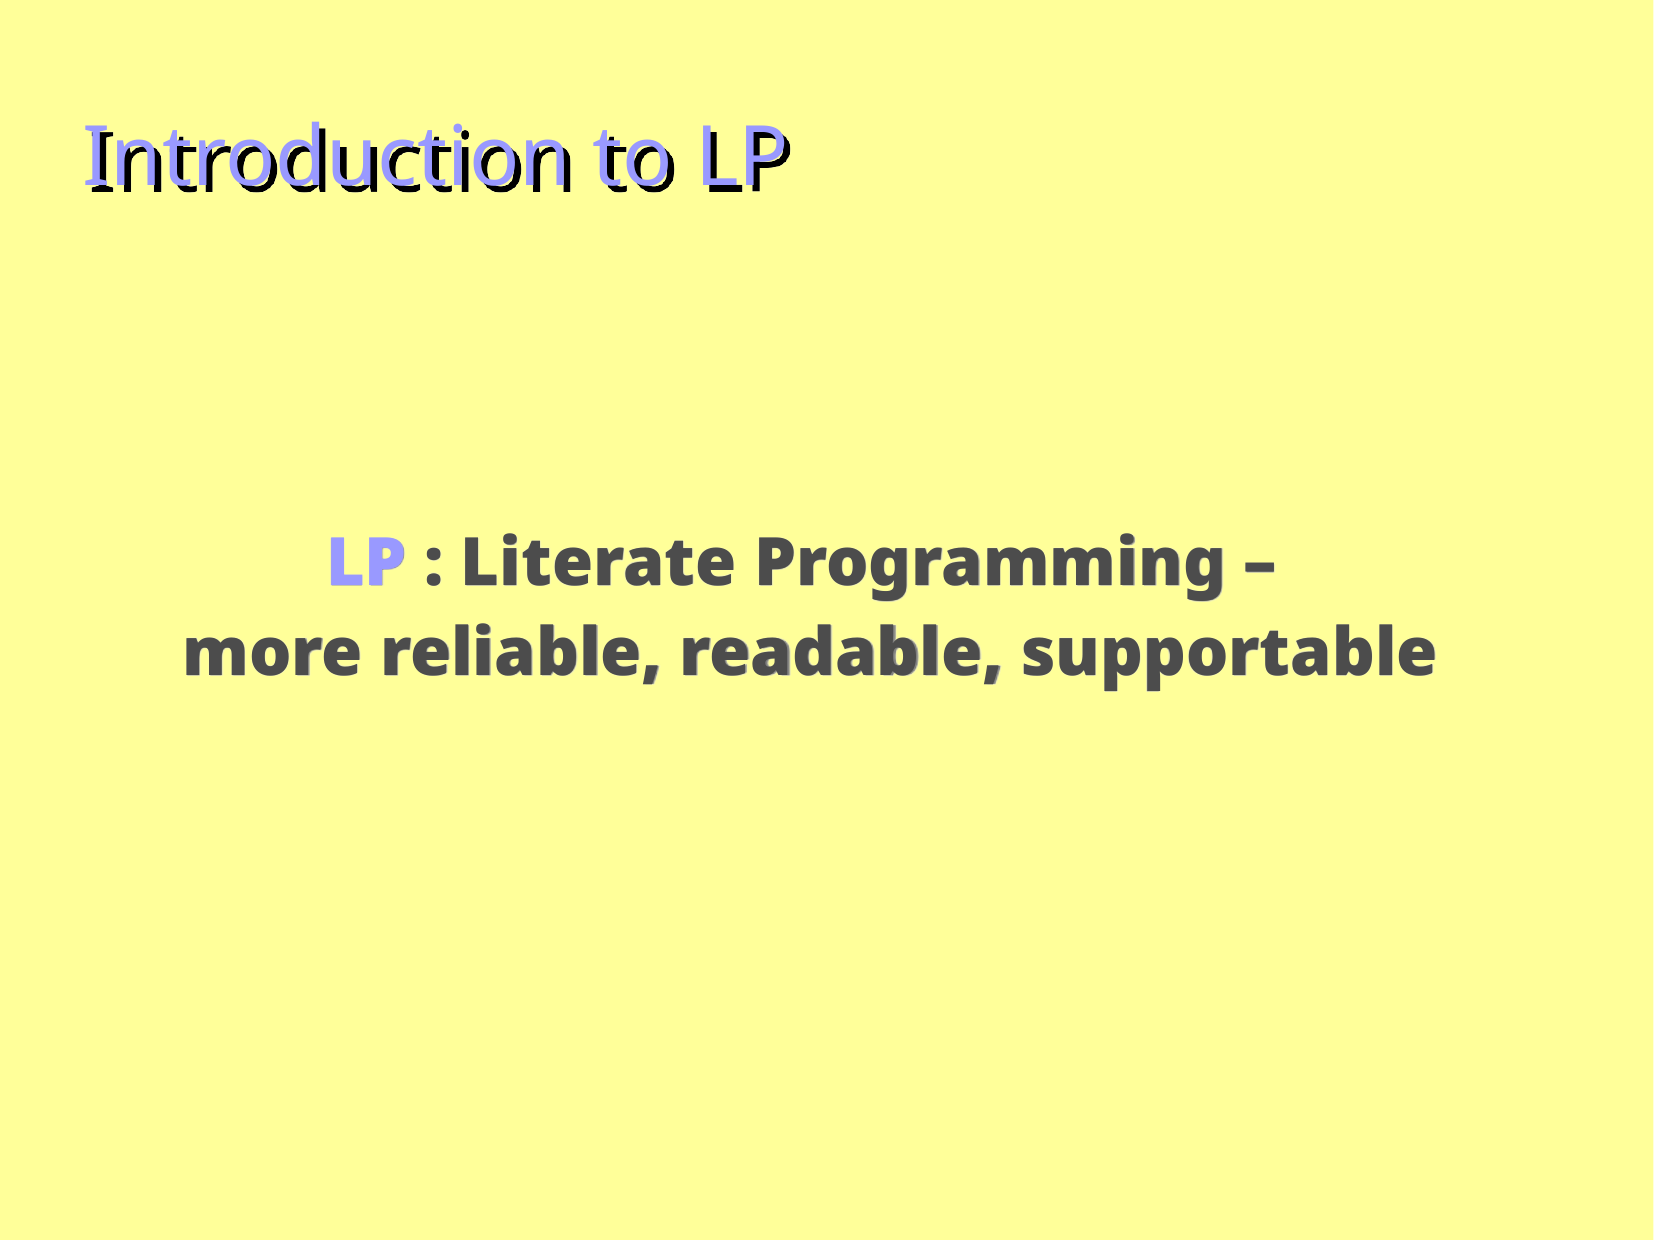

# Introduction to LP
LP : Literate Programming –
more reliable, readable, supportable